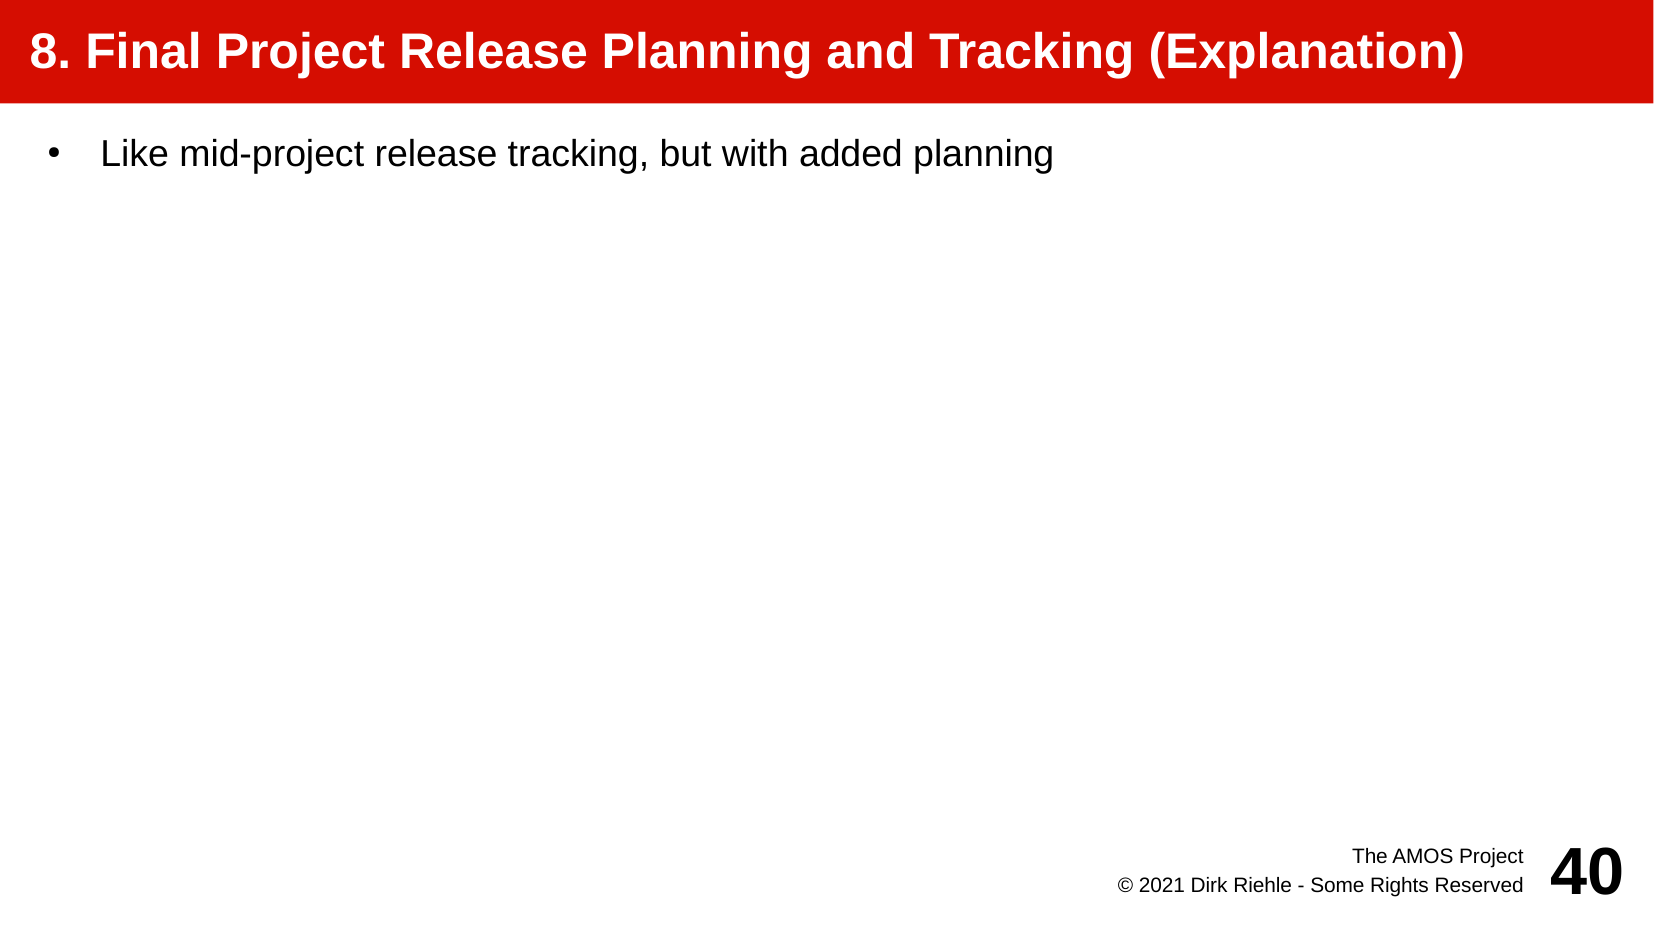

# 8. Final Project Release Planning and Tracking (Explanation)
Like mid-project release tracking, but with added planning
The AMOS Project
40
© 2021 Dirk Riehle - Some Rights Reserved